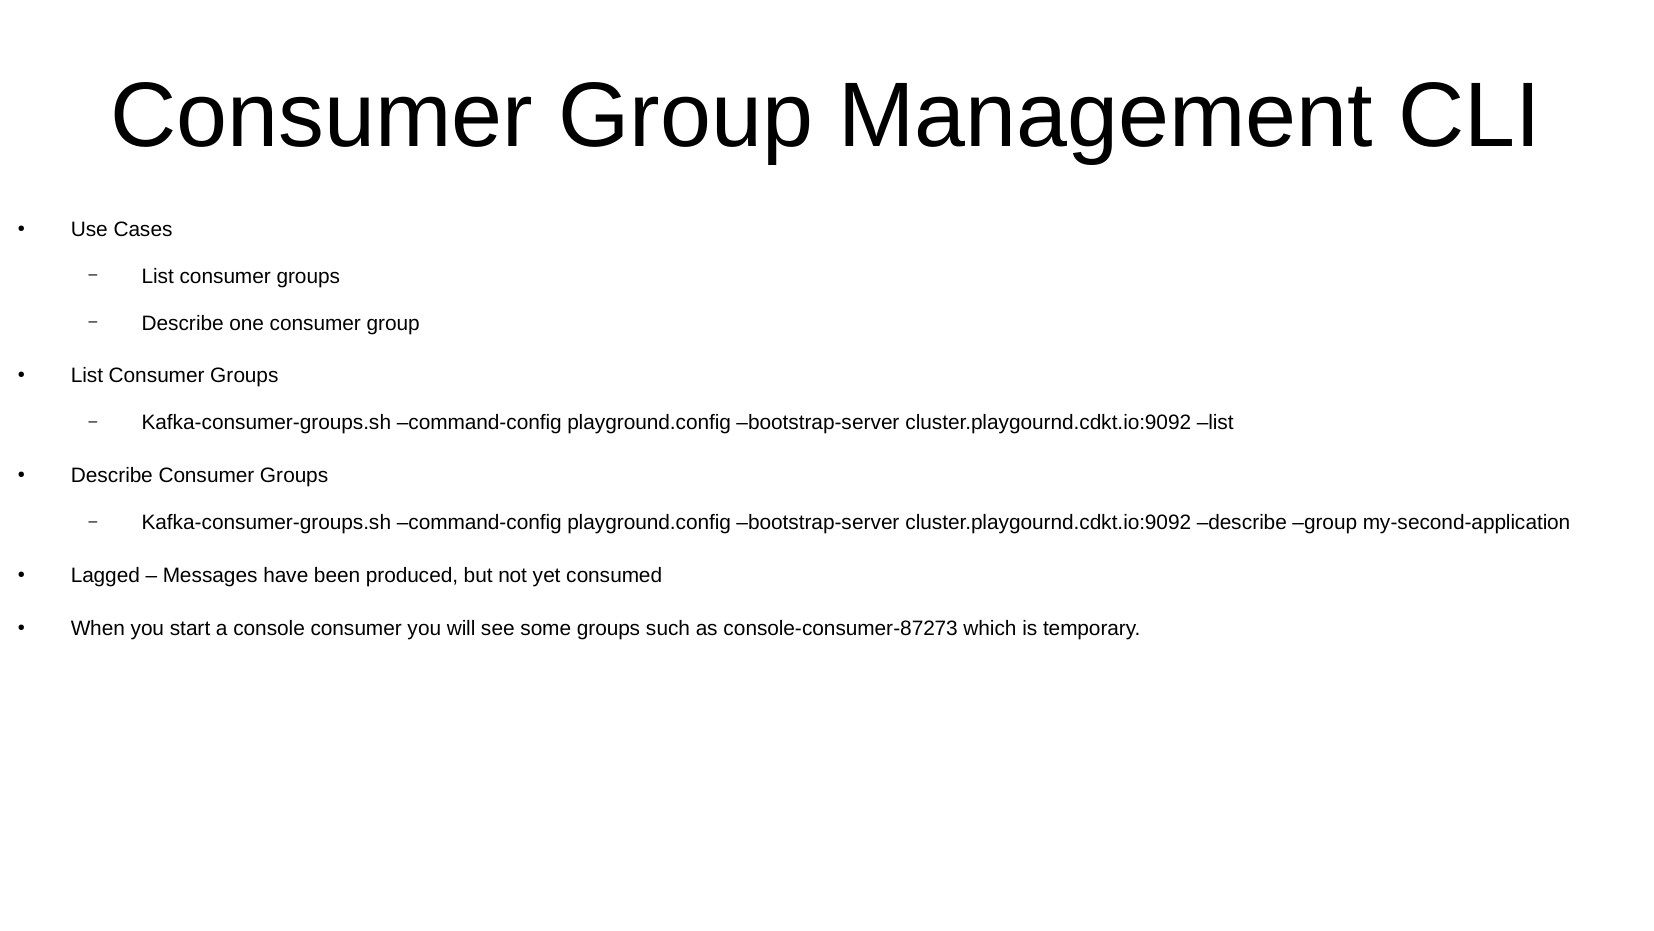

# Consumer Group Management CLI
Use Cases
List consumer groups
Describe one consumer group
List Consumer Groups
Kafka-consumer-groups.sh –command-config playground.config –bootstrap-server cluster.playgournd.cdkt.io:9092 –list
Describe Consumer Groups
Kafka-consumer-groups.sh –command-config playground.config –bootstrap-server cluster.playgournd.cdkt.io:9092 –describe –group my-second-application
Lagged – Messages have been produced, but not yet consumed
When you start a console consumer you will see some groups such as console-consumer-87273 which is temporary.